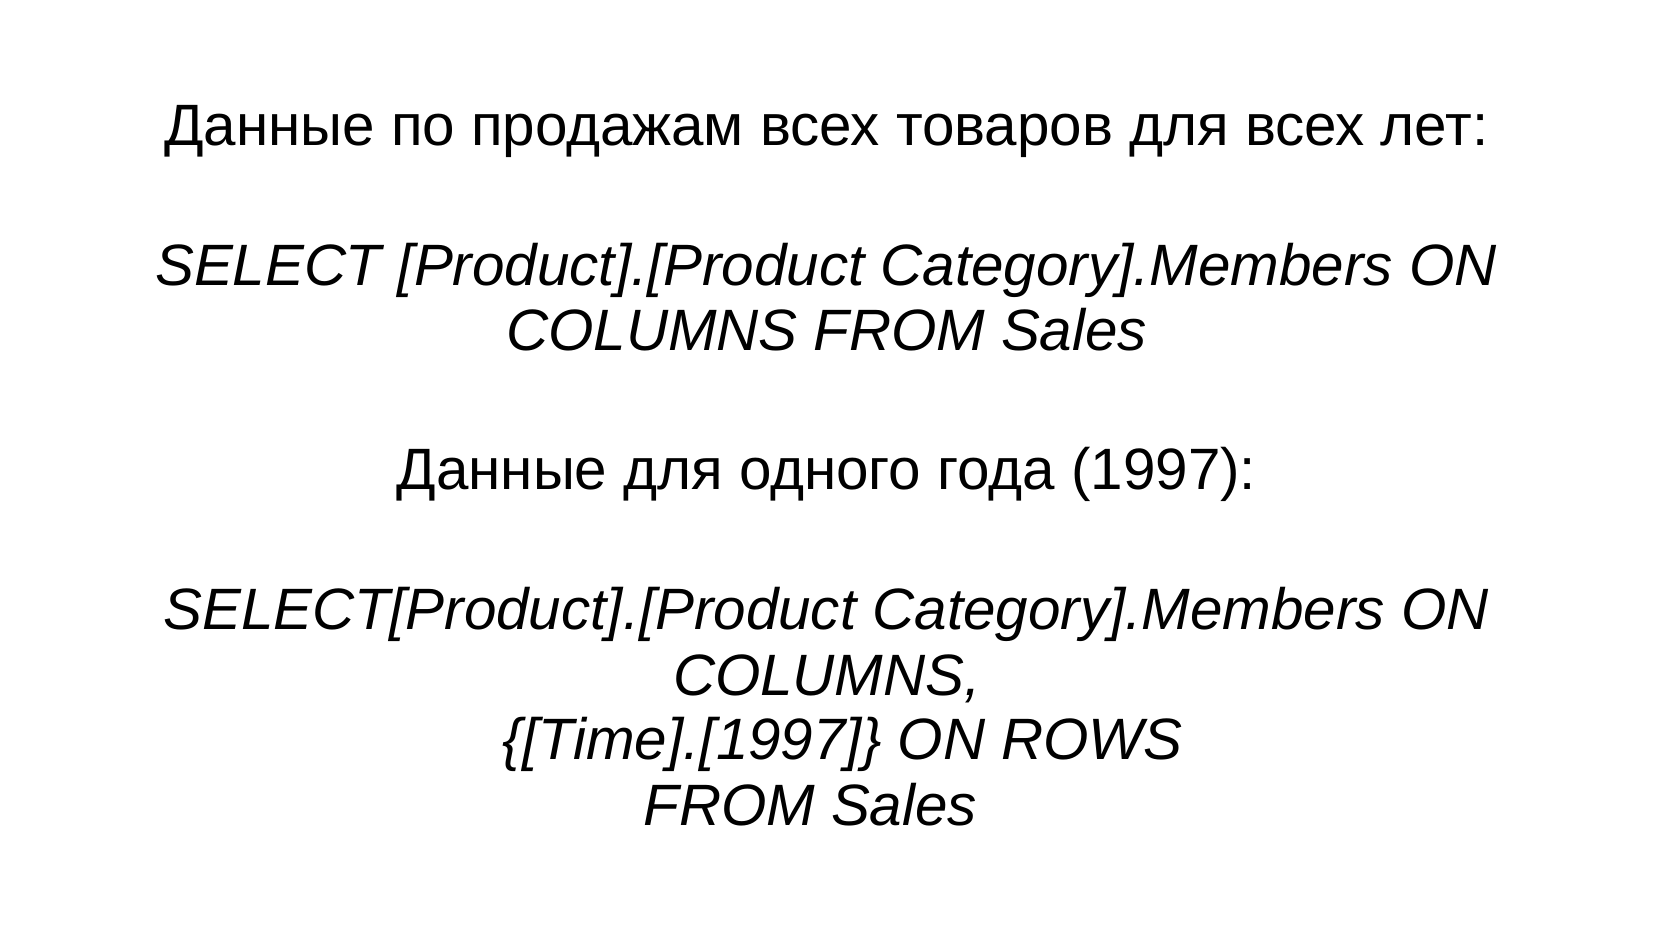

# Данные по продажам всех товаров для всех лет:
SELECT [Product].[Product Category].Members ON COLUMNS FROM Sales
Данные для одного года (1997):
SELECT[Product].[Product Category].Members ON COLUMNS,
 {[Time].[1997]} ON ROWS
FROM Sales